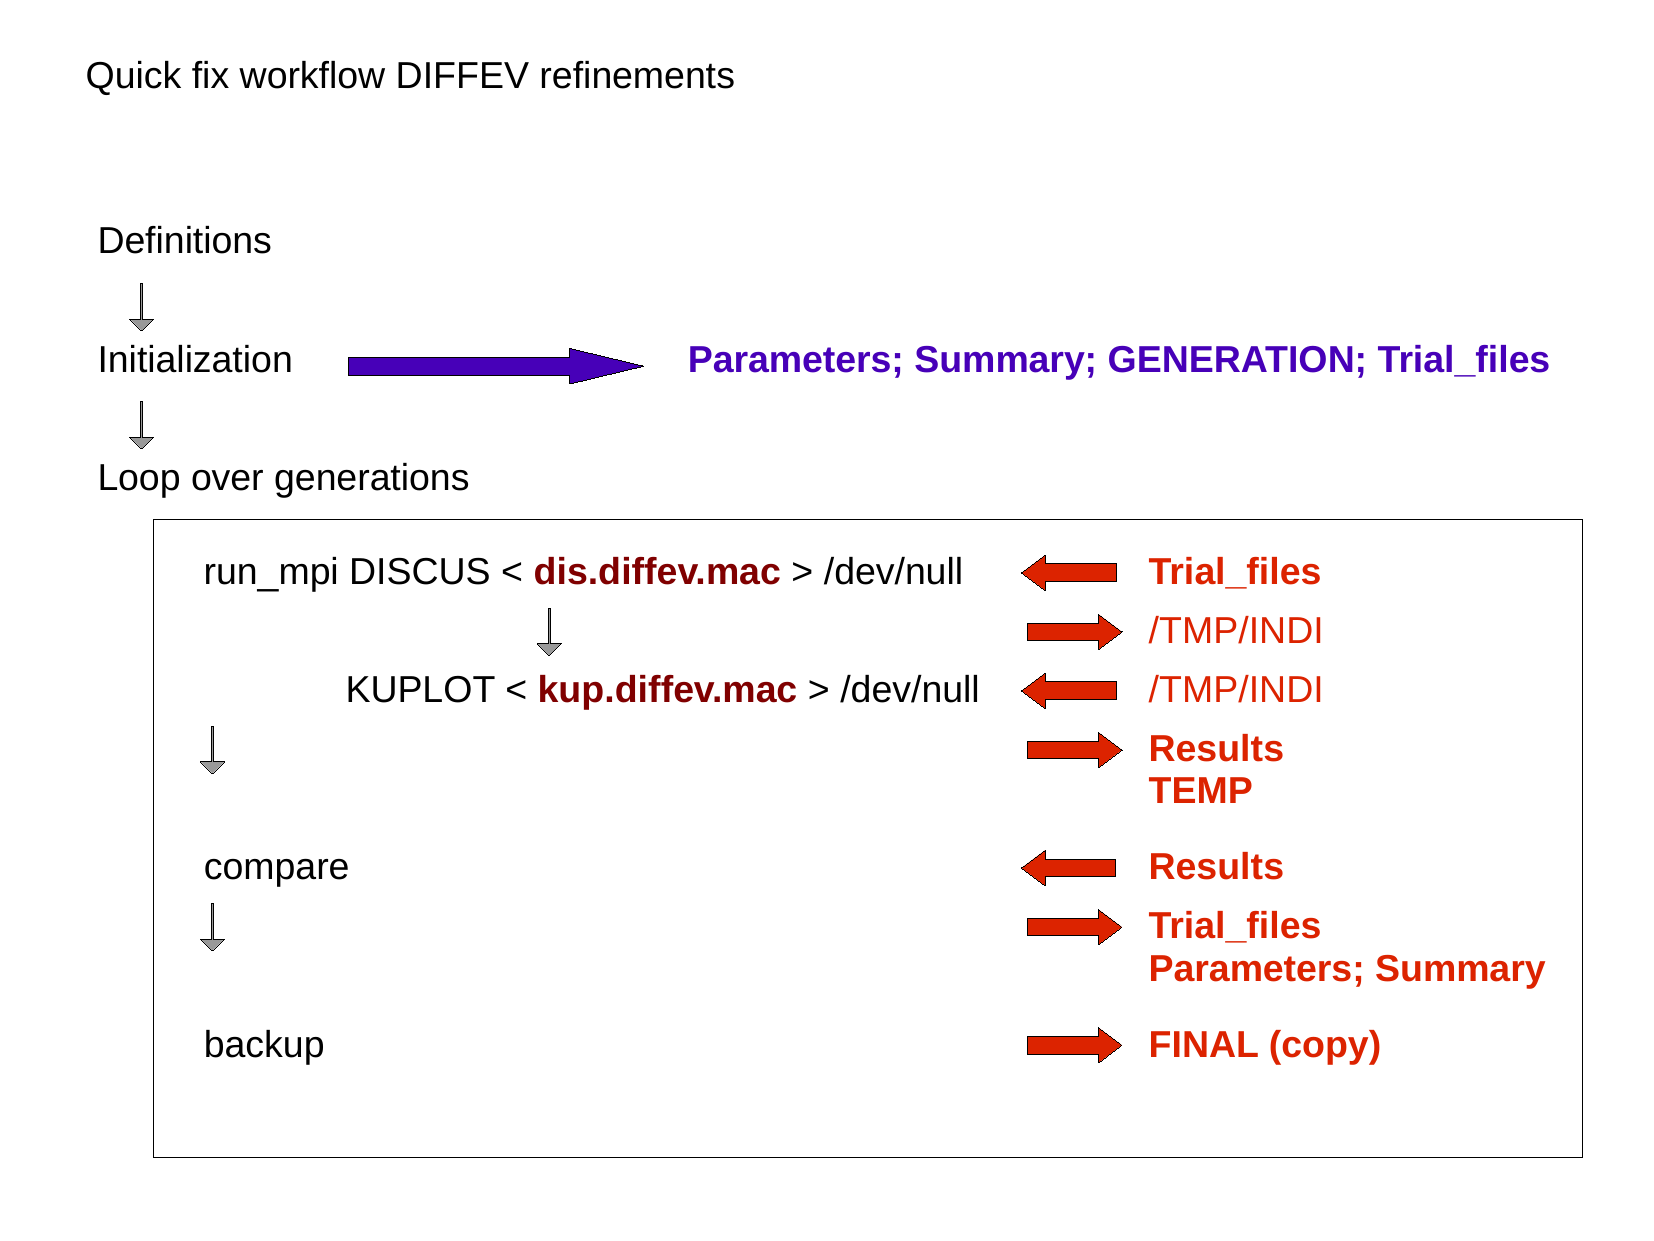

Quick fix workflow DIFFEV refinements
Definitions
Initialization
Parameters; Summary; GENERATION; Trial_files
Loop over generations
run_mpi DISCUS < dis.diffev.mac > /dev/null
Trial_files
/TMP/INDI
KUPLOT < kup.diffev.mac > /dev/null
/TMP/INDI
Results
TEMP
compare
Results
Trial_files
Parameters; Summary
backup
FINAL (copy)